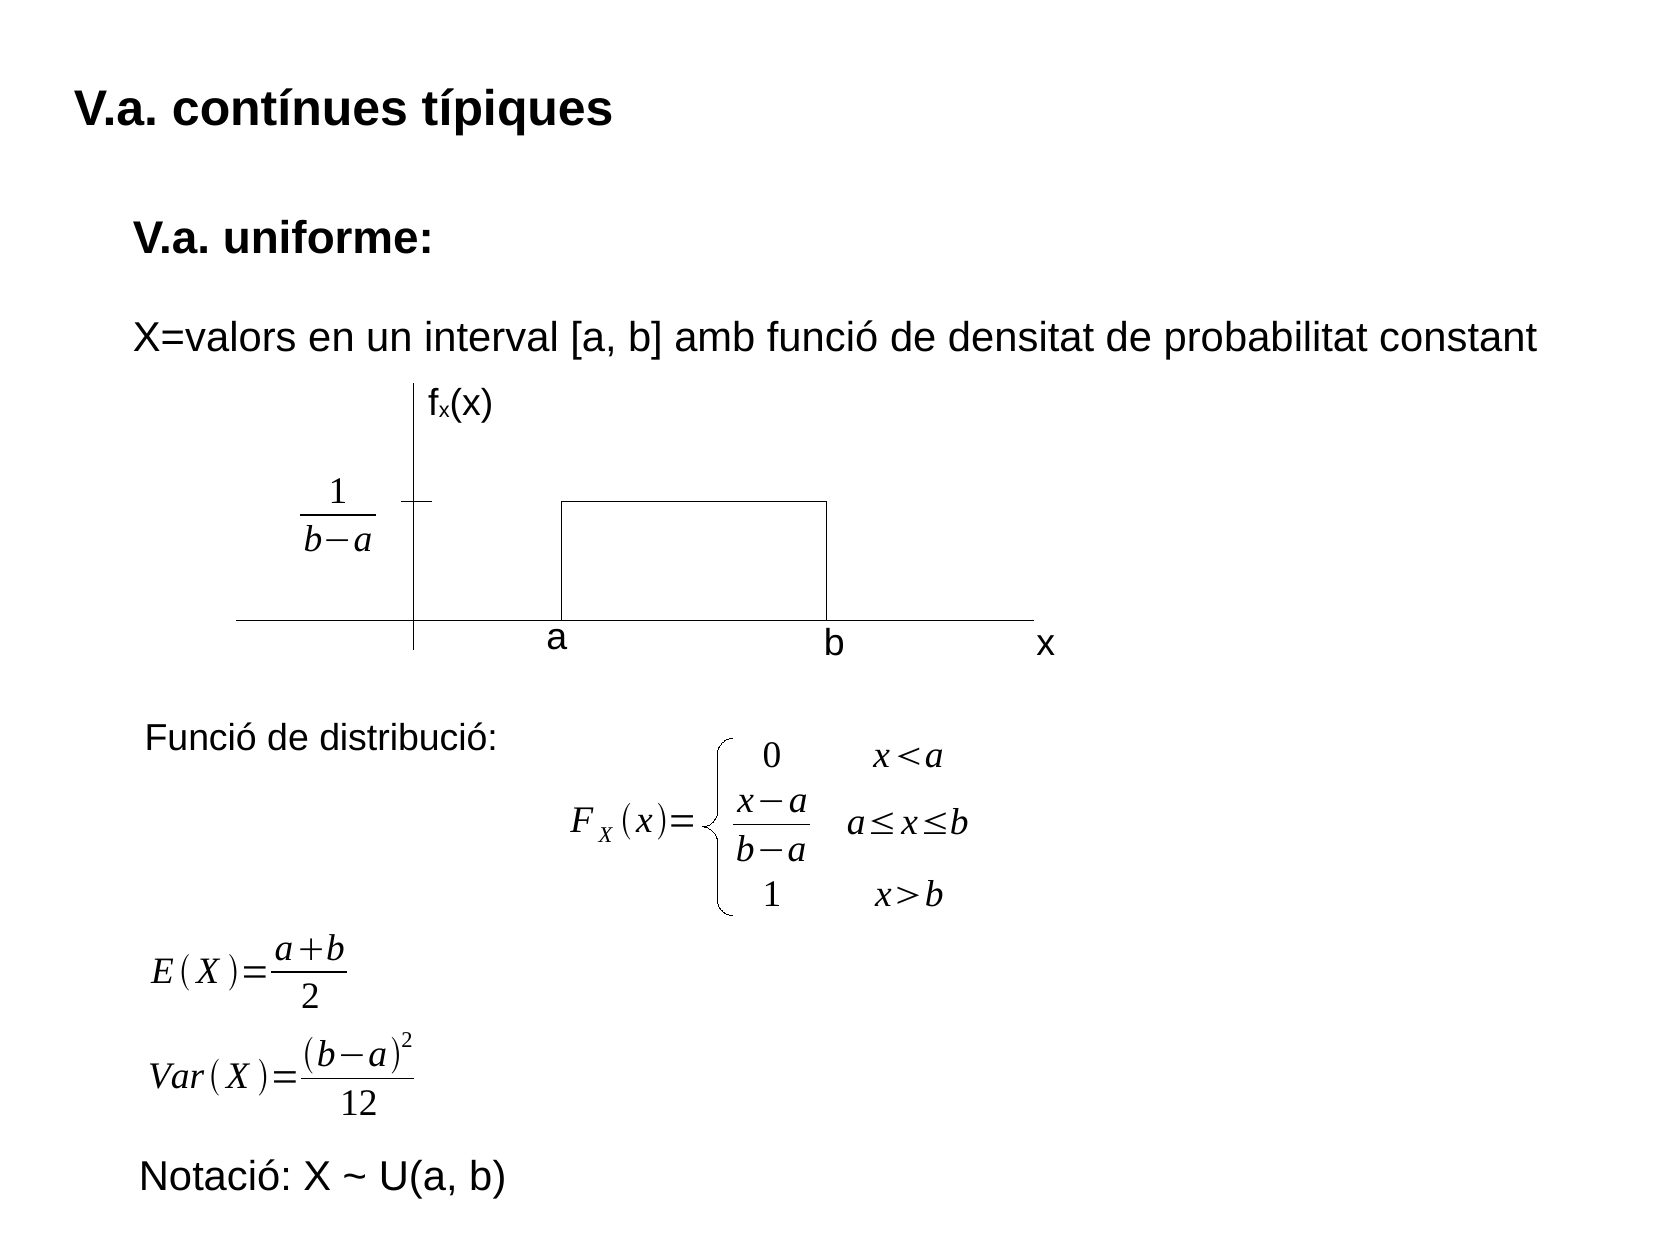

V.a. contínues típiques
V.a. uniforme:
X=valors en un interval [a, b] amb funció de densitat de probabilitat constant
fx(x)
a
b
x
Funció de distribució:
Notació: X ~ U(a, b)